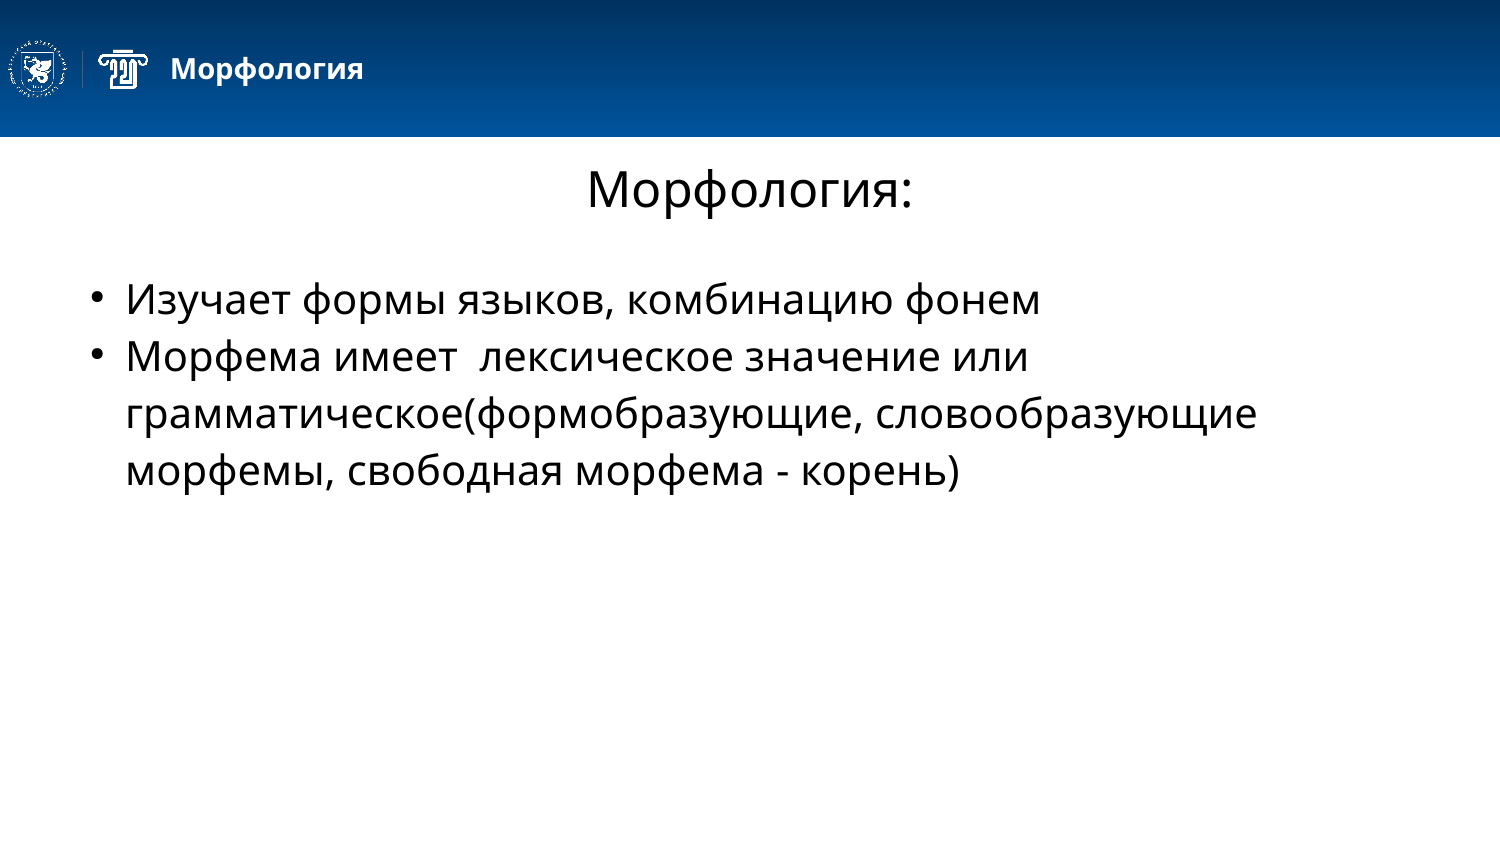

Морфология
Морфология:
Изучает формы языков, комбинацию фонем
Морфема имеет лексическое значение или грамматическое(формобразующие, словообразующие морфемы, свободная морфема - корень)